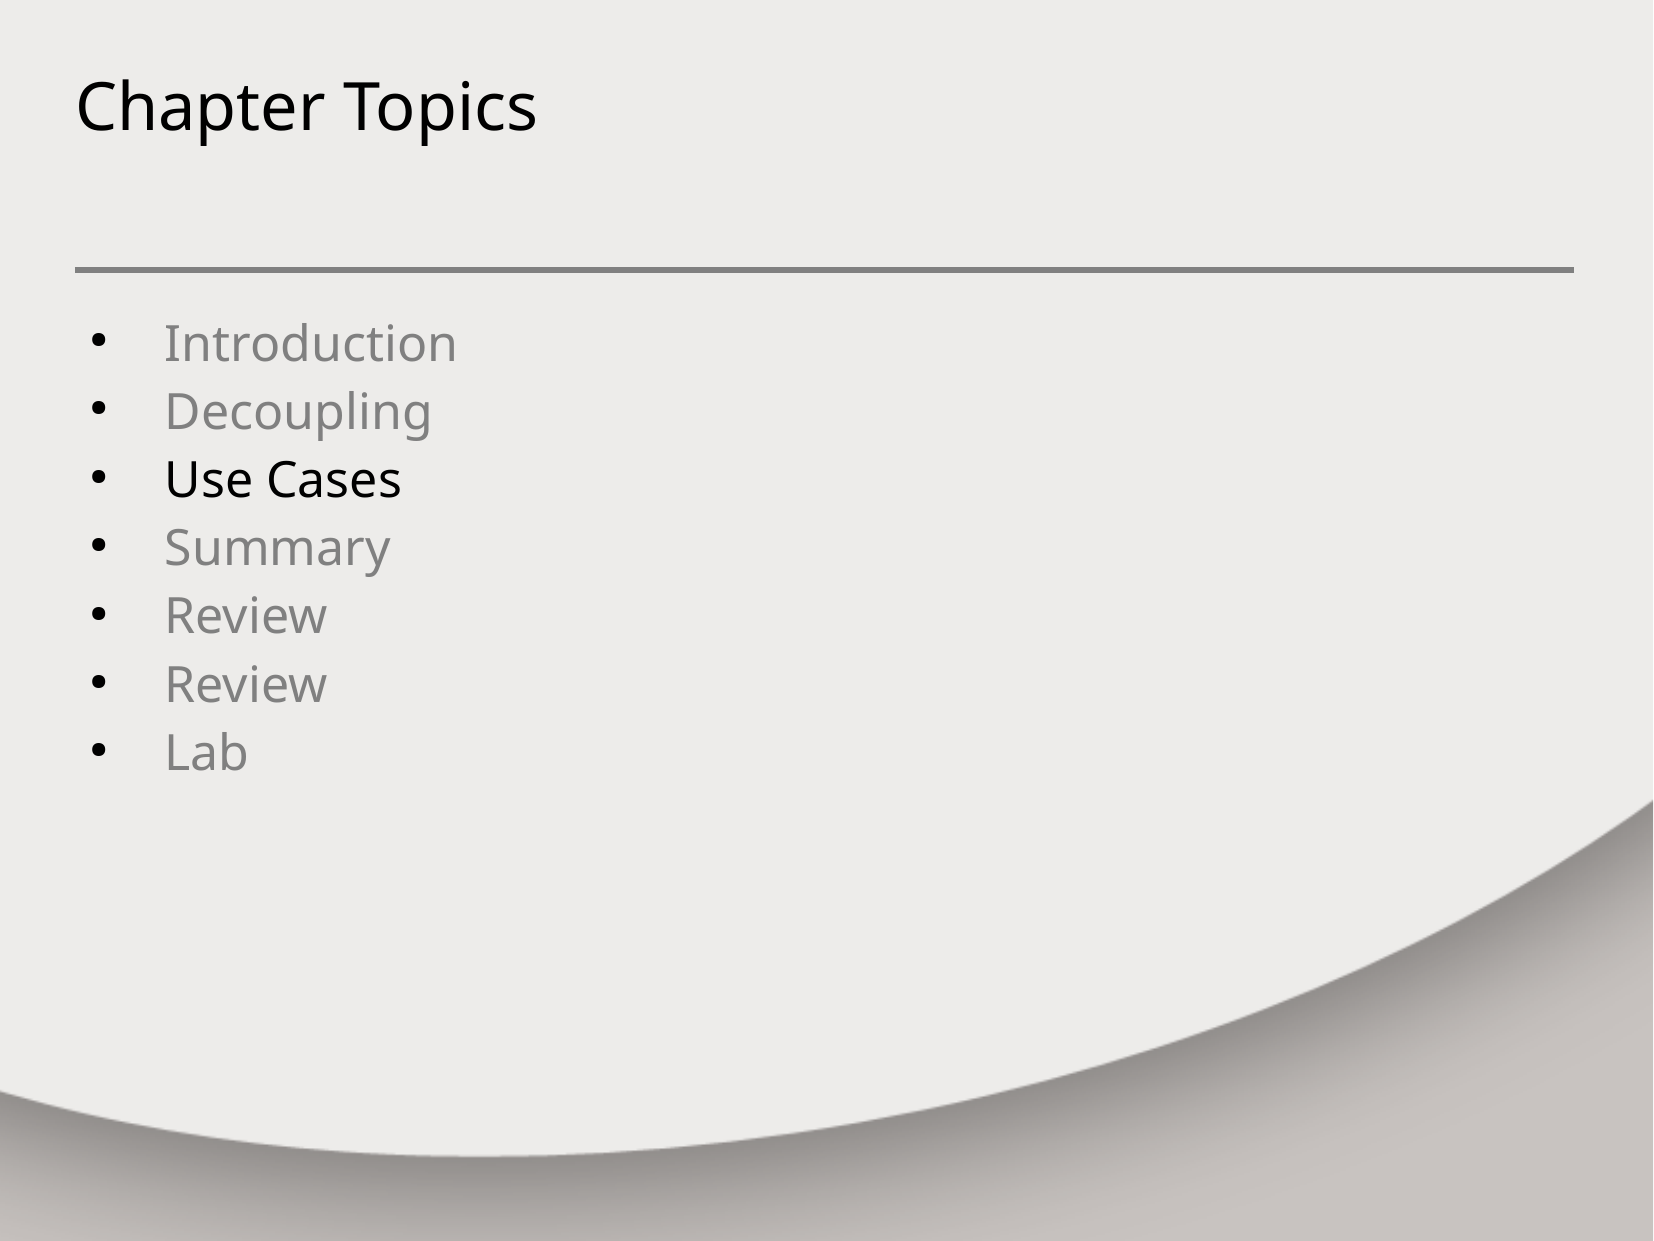

# Chapter Topics
Introduction
Decoupling
Use Cases
Summary
Review
Review
Lab